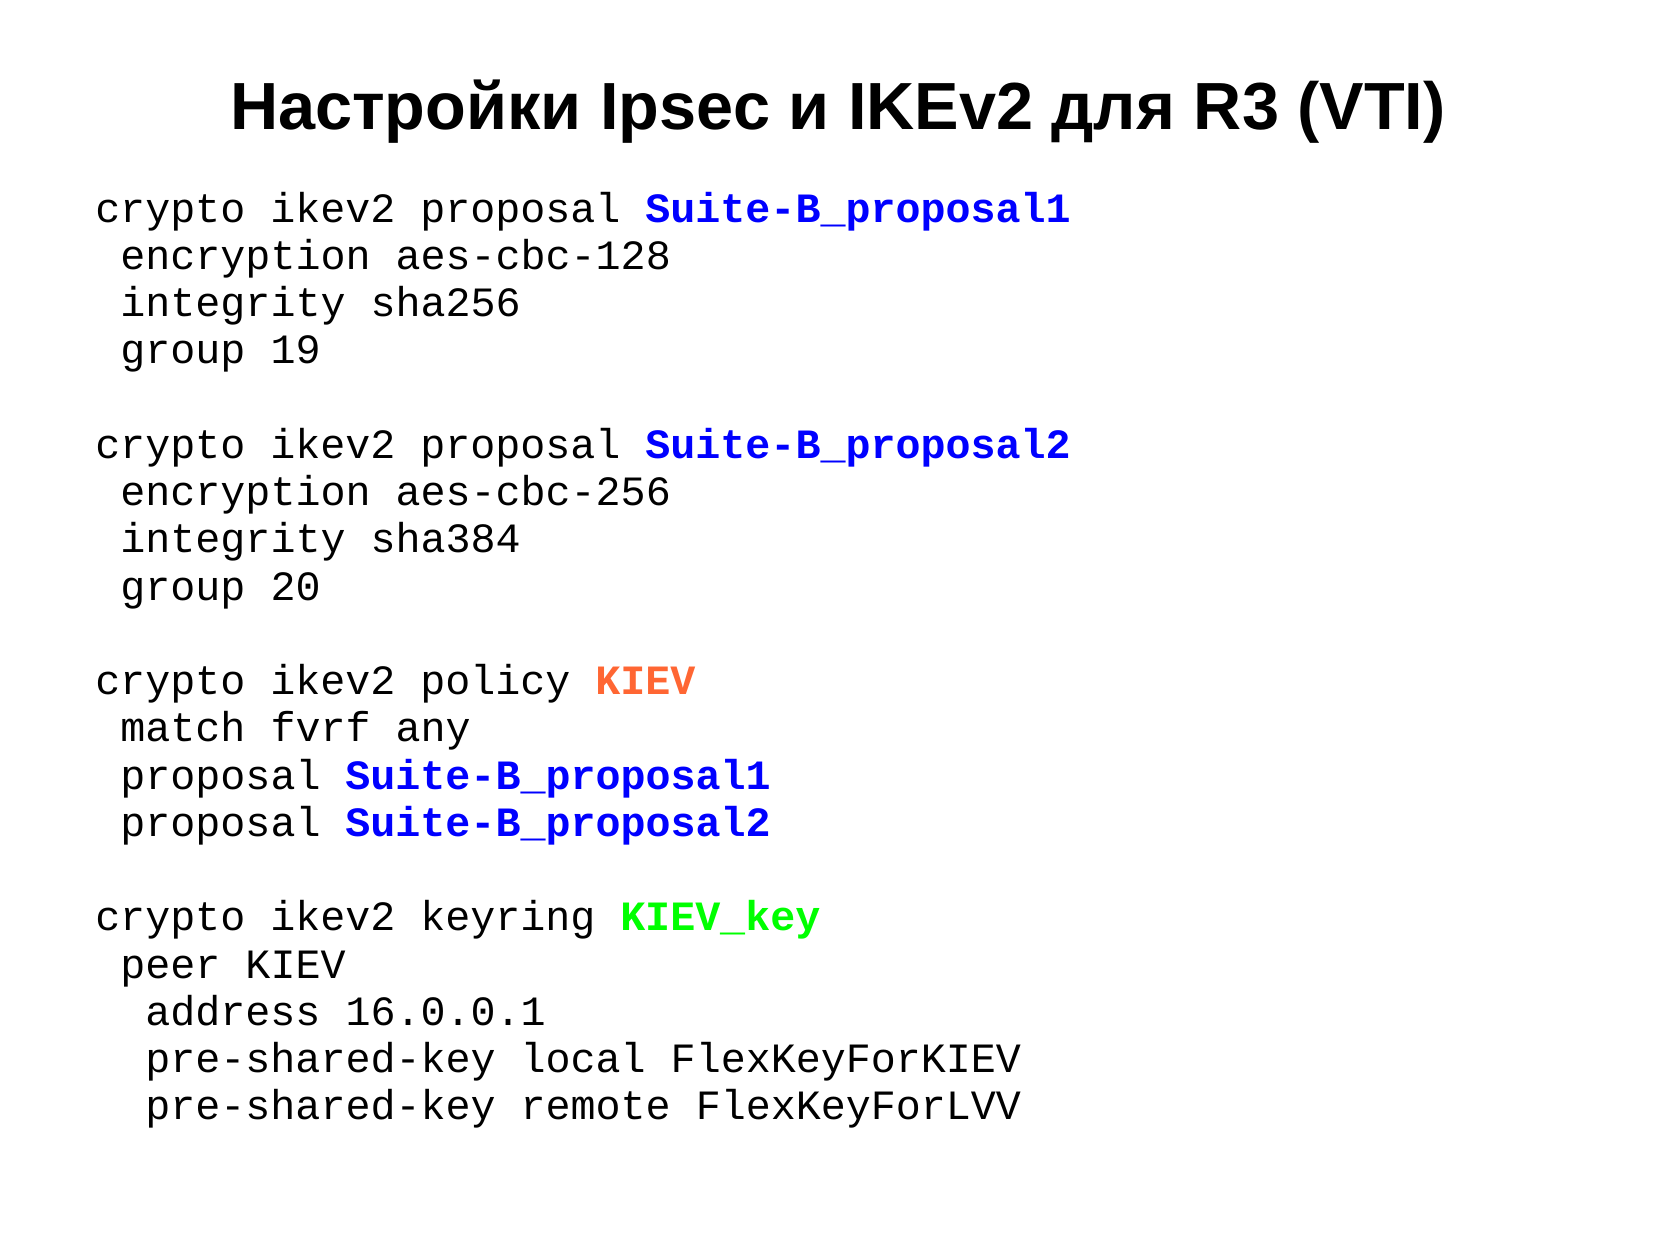

Настройки Ipsec и IKEv2 для R3 (VTI)
# crypto ikev2 proposal Suite-B_proposal1
 encryption aes-cbc-128
 integrity sha256
 group 19
crypto ikev2 proposal Suite-B_proposal2
 encryption aes-cbc-256
 integrity sha384
 group 20
crypto ikev2 policy KIEV
 match fvrf any
 proposal Suite-B_proposal1
 proposal Suite-B_proposal2
crypto ikev2 keyring KIEV_key
 peer KIEV
 address 16.0.0.1
 pre-shared-key local FlexKeyForKIEV
 pre-shared-key remote FlexKeyForLVV